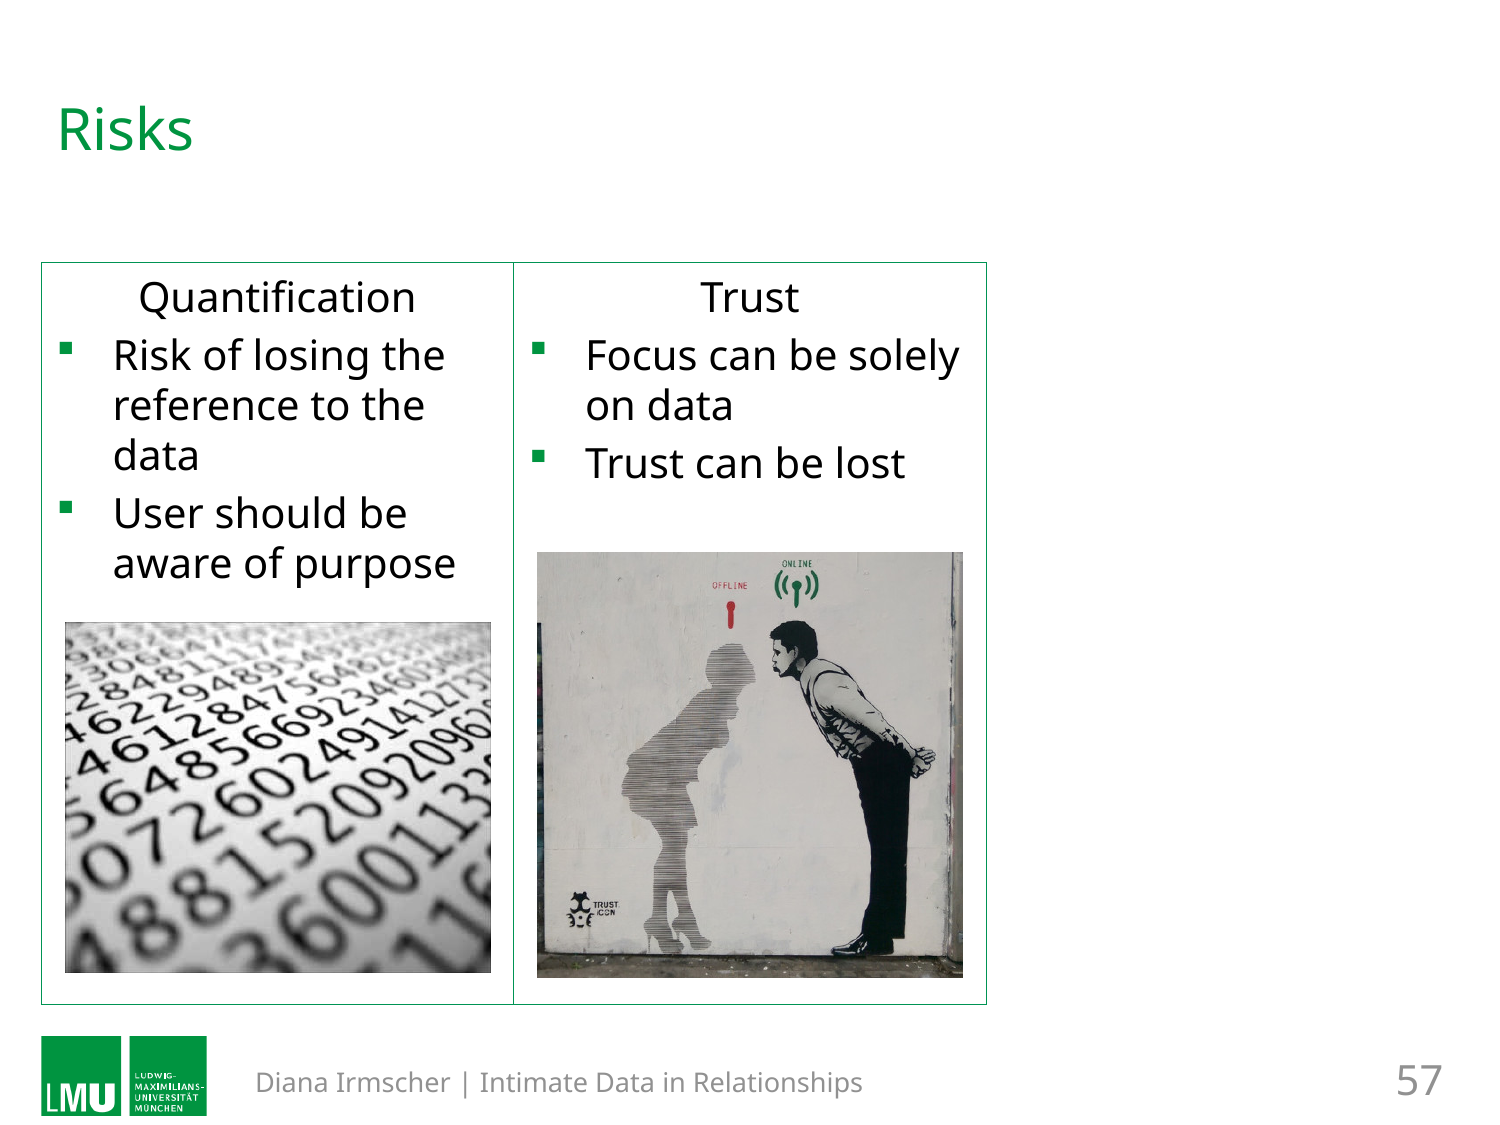

# Risks
Quantification
Risk of losing the reference to the data
User should be aware of purpose
Trust
Focus can be solely on data
Trust can be lost
Diana Irmscher | Intimate Data in Relationships